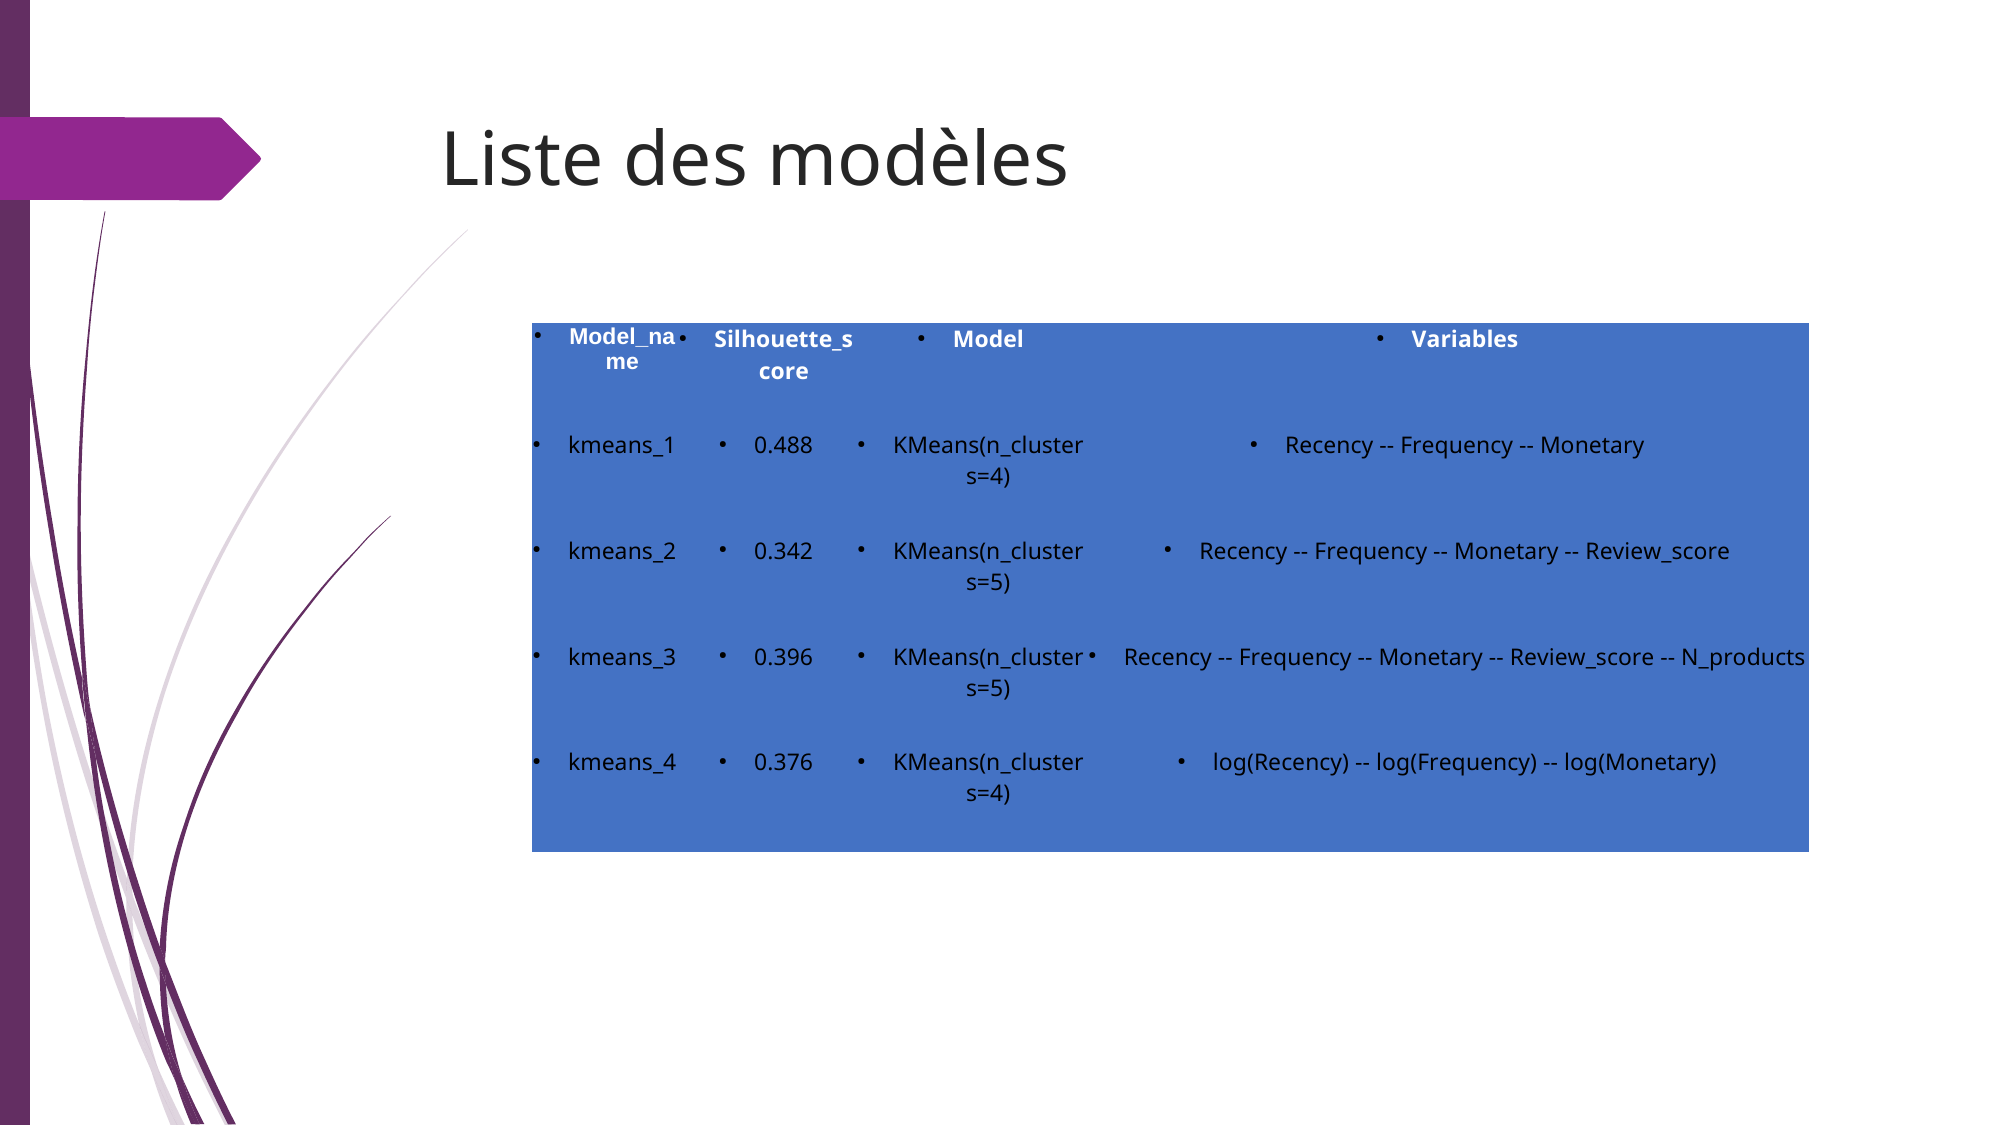

# Liste des modèles
| Model\_name | Silhouette\_score | Model | Variables |
| --- | --- | --- | --- |
| kmeans\_1 | 0.488 | KMeans(n\_clusters=4) | Recency -- Frequency -- Monetary |
| kmeans\_2 | 0.342 | KMeans(n\_clusters=5) | Recency -- Frequency -- Monetary -- Review\_score |
| kmeans\_3 | 0.396 | KMeans(n\_clusters=5) | Recency -- Frequency -- Monetary -- Review\_score -- N\_products |
| kmeans\_4 | 0.376 | KMeans(n\_clusters=4) | log(Recency) -- log(Frequency) -- log(Monetary) |